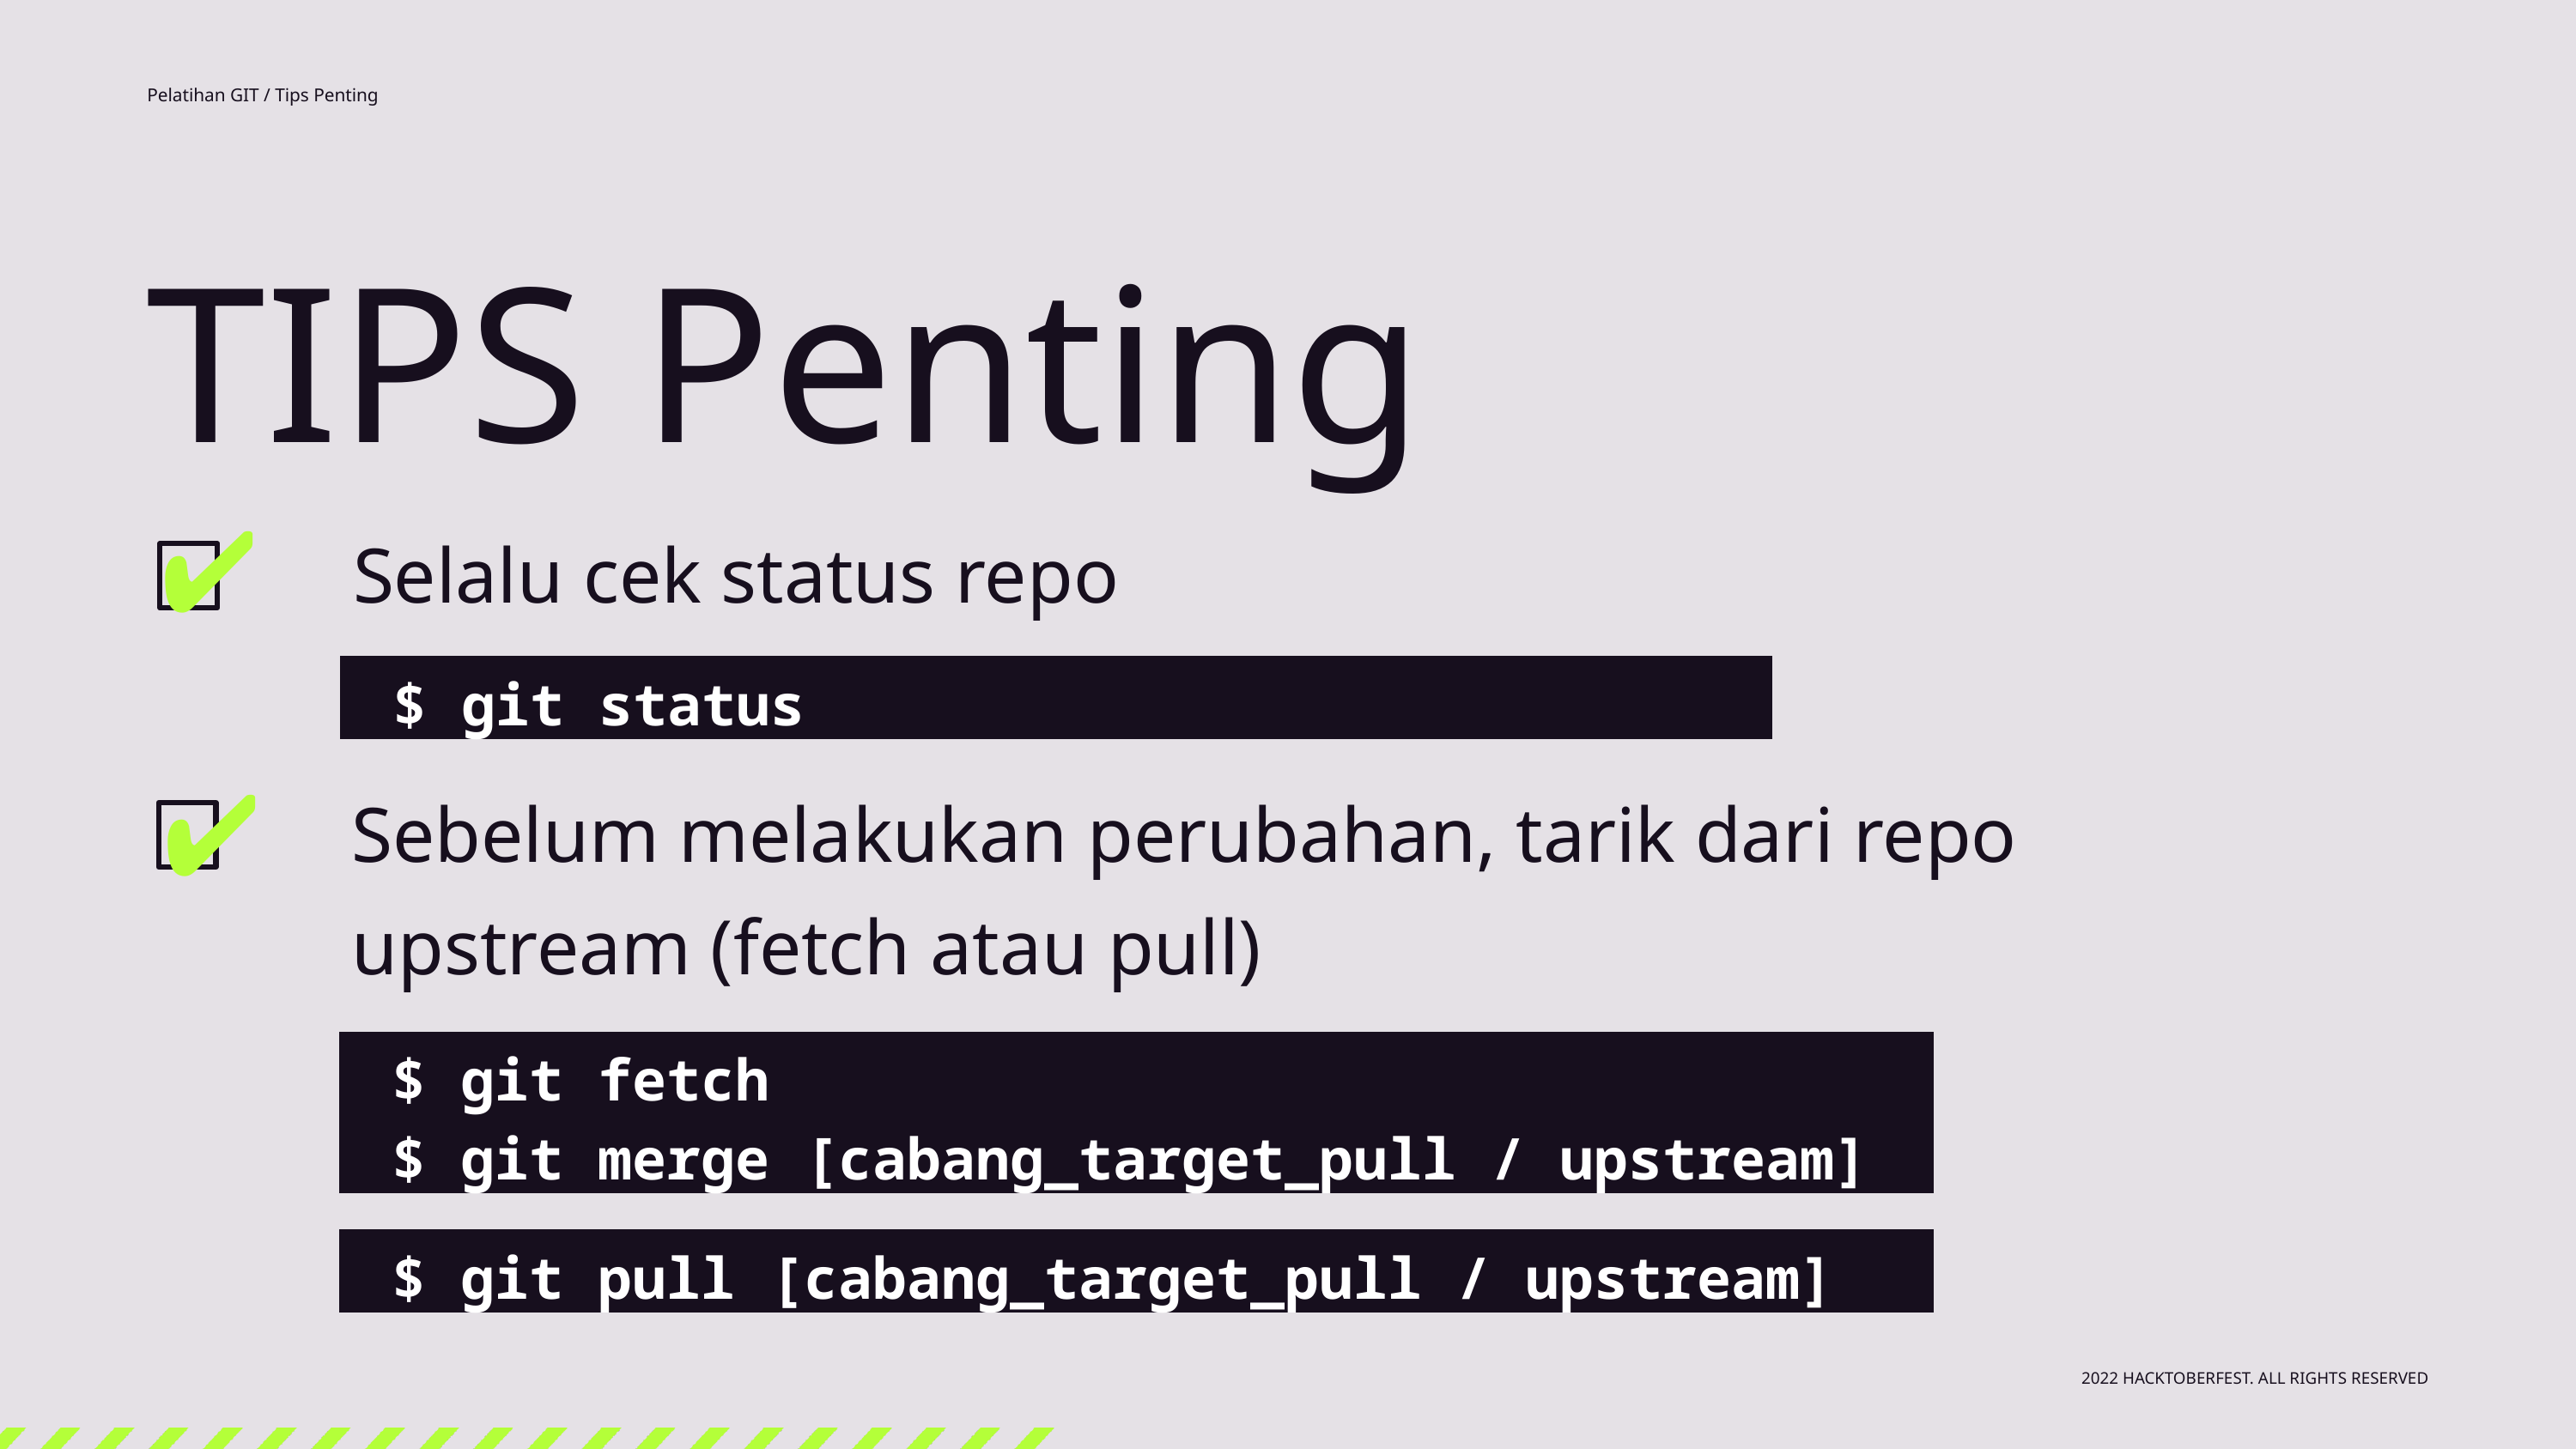

Pelatihan GIT / Tips Penting
TIPS Penting

Selalu cek status repo
$ git status

Sebelum melakukan perubahan, tarik dari repo upstream (fetch atau pull)
$ git fetch
$ git merge [cabang_target_pull / upstream]
$ git pull [cabang_target_pull / upstream]
2022 HACKTOBERFEST. ALL RIGHTS RESERVED